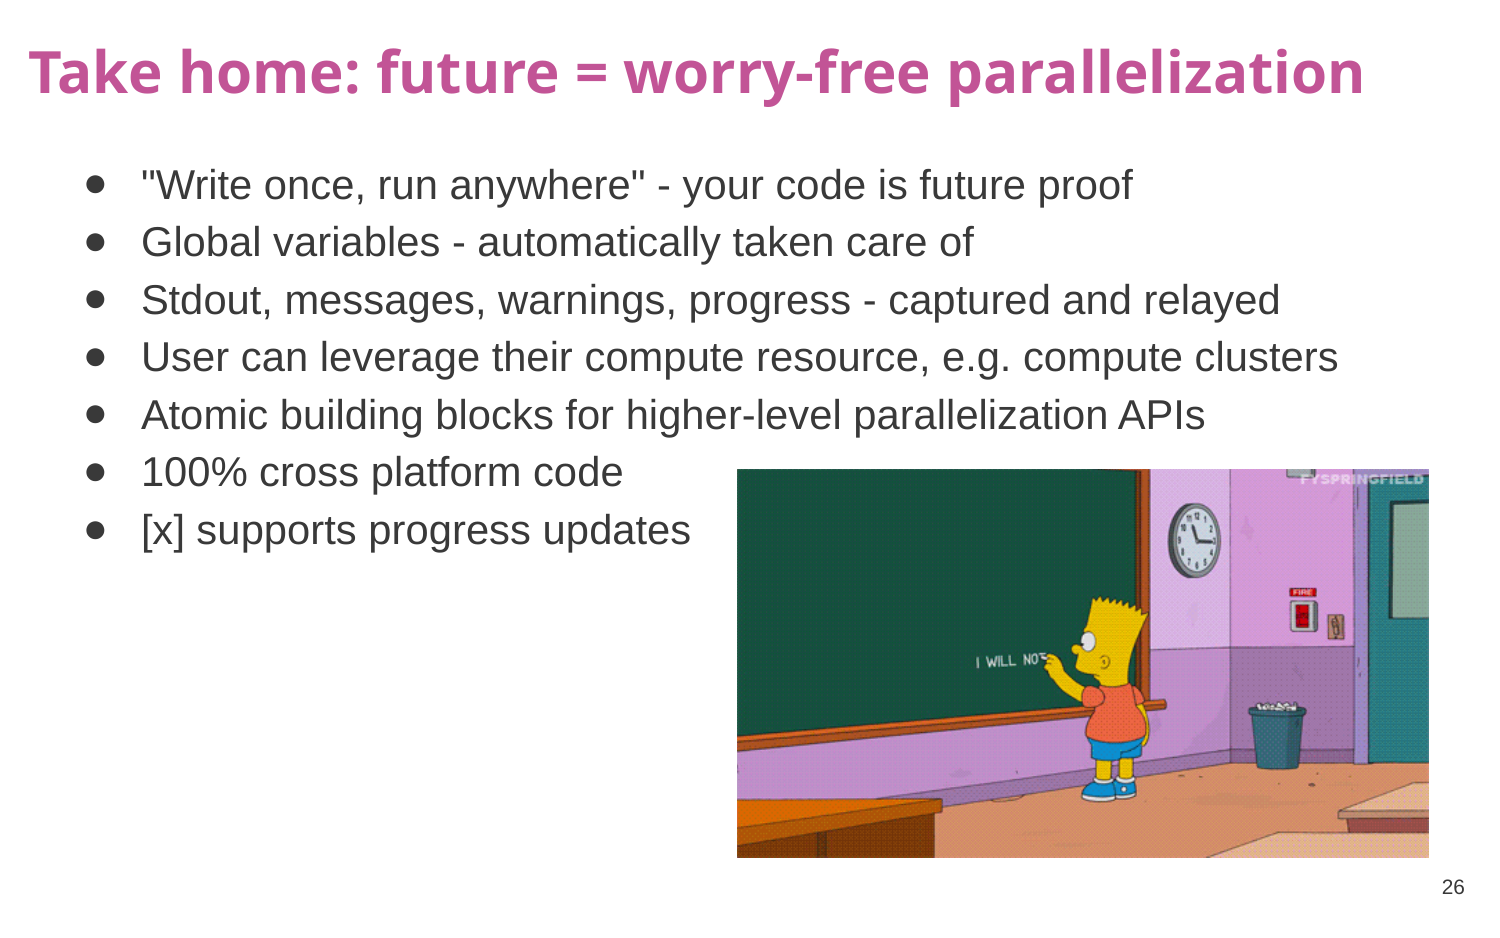

# Take home: future = worry-free parallelization
"Write once, run anywhere" - your code is future proof
Global variables - automatically taken care of
Stdout, messages, warnings, progress - captured and relayed
User can leverage their compute resource, e.g. compute clusters
Atomic building blocks for higher-level parallelization APIs
100% cross platform code
[x] supports progress updates